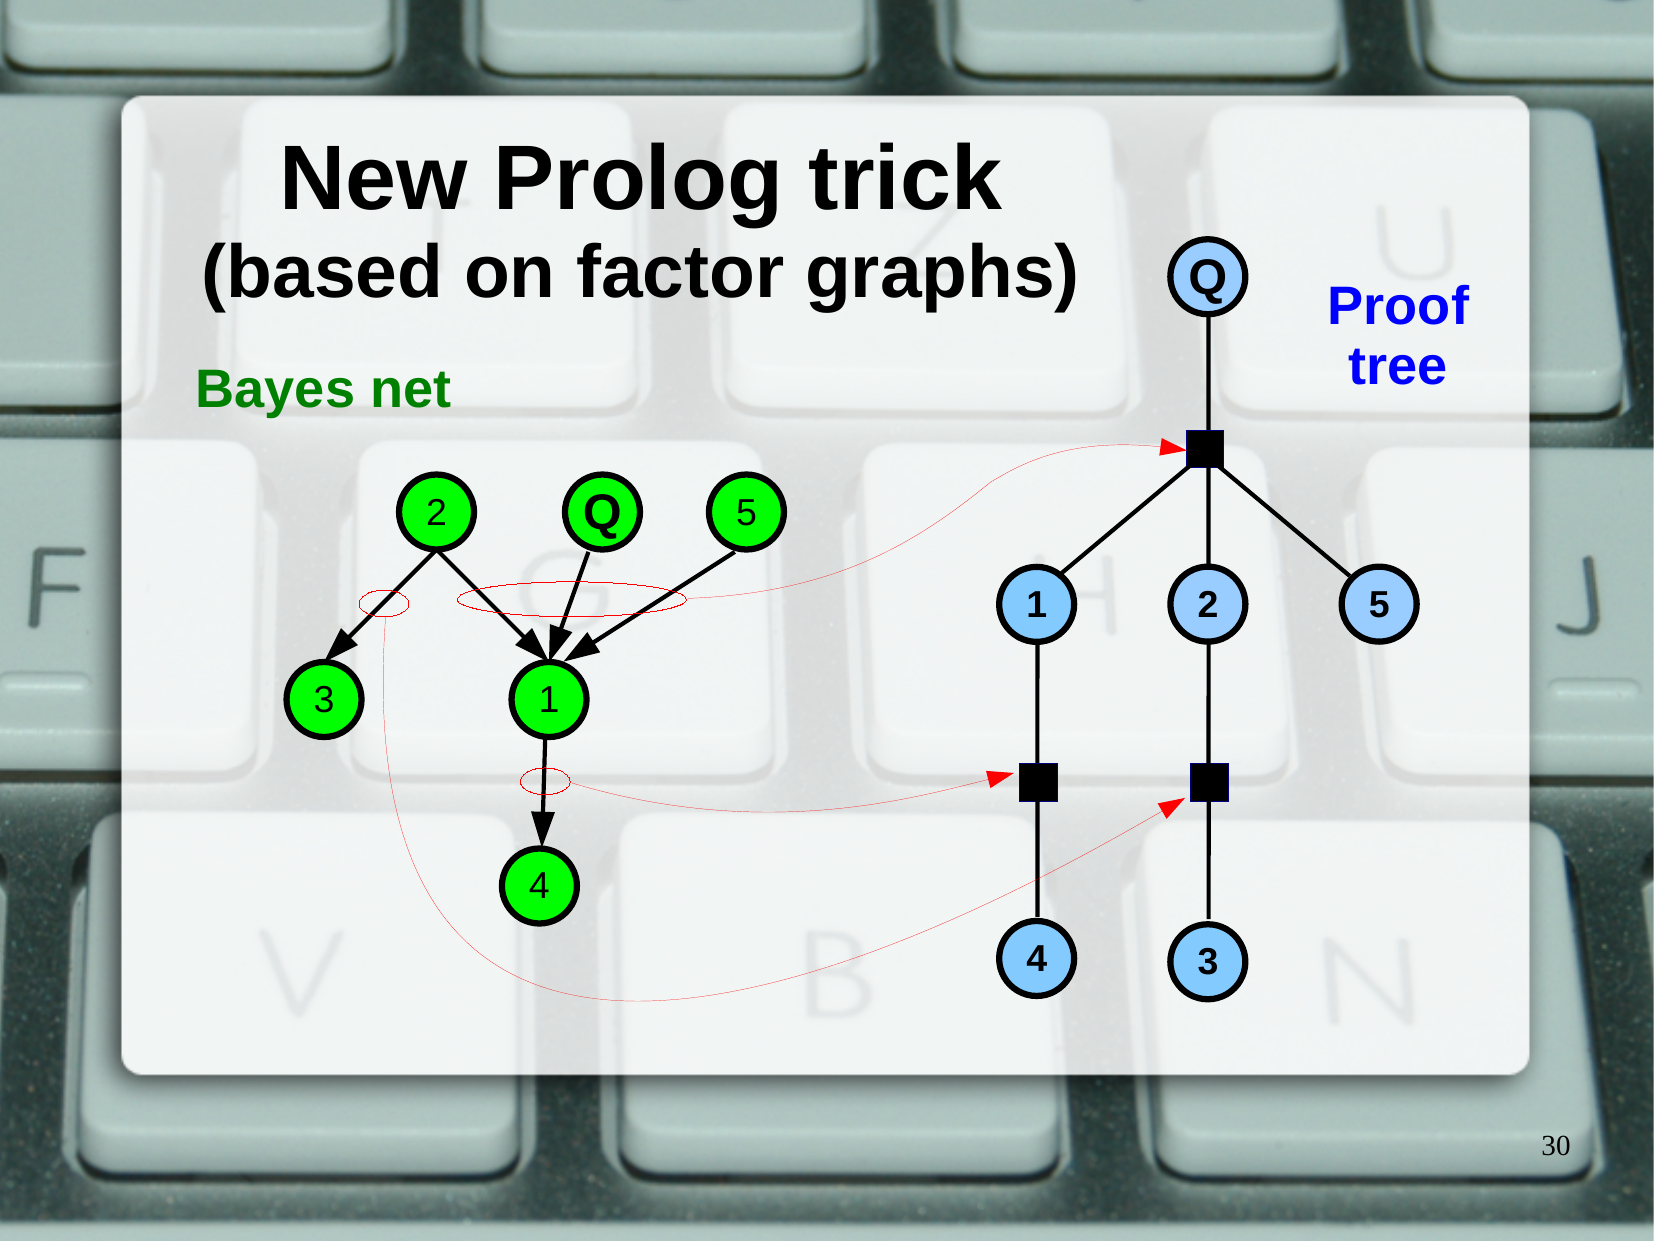

# New Prolog trick (based on factor graphs)
Q
Proof
tree
Bayes net
2
Q
5
2
5
1
3
1
4
4
3
30